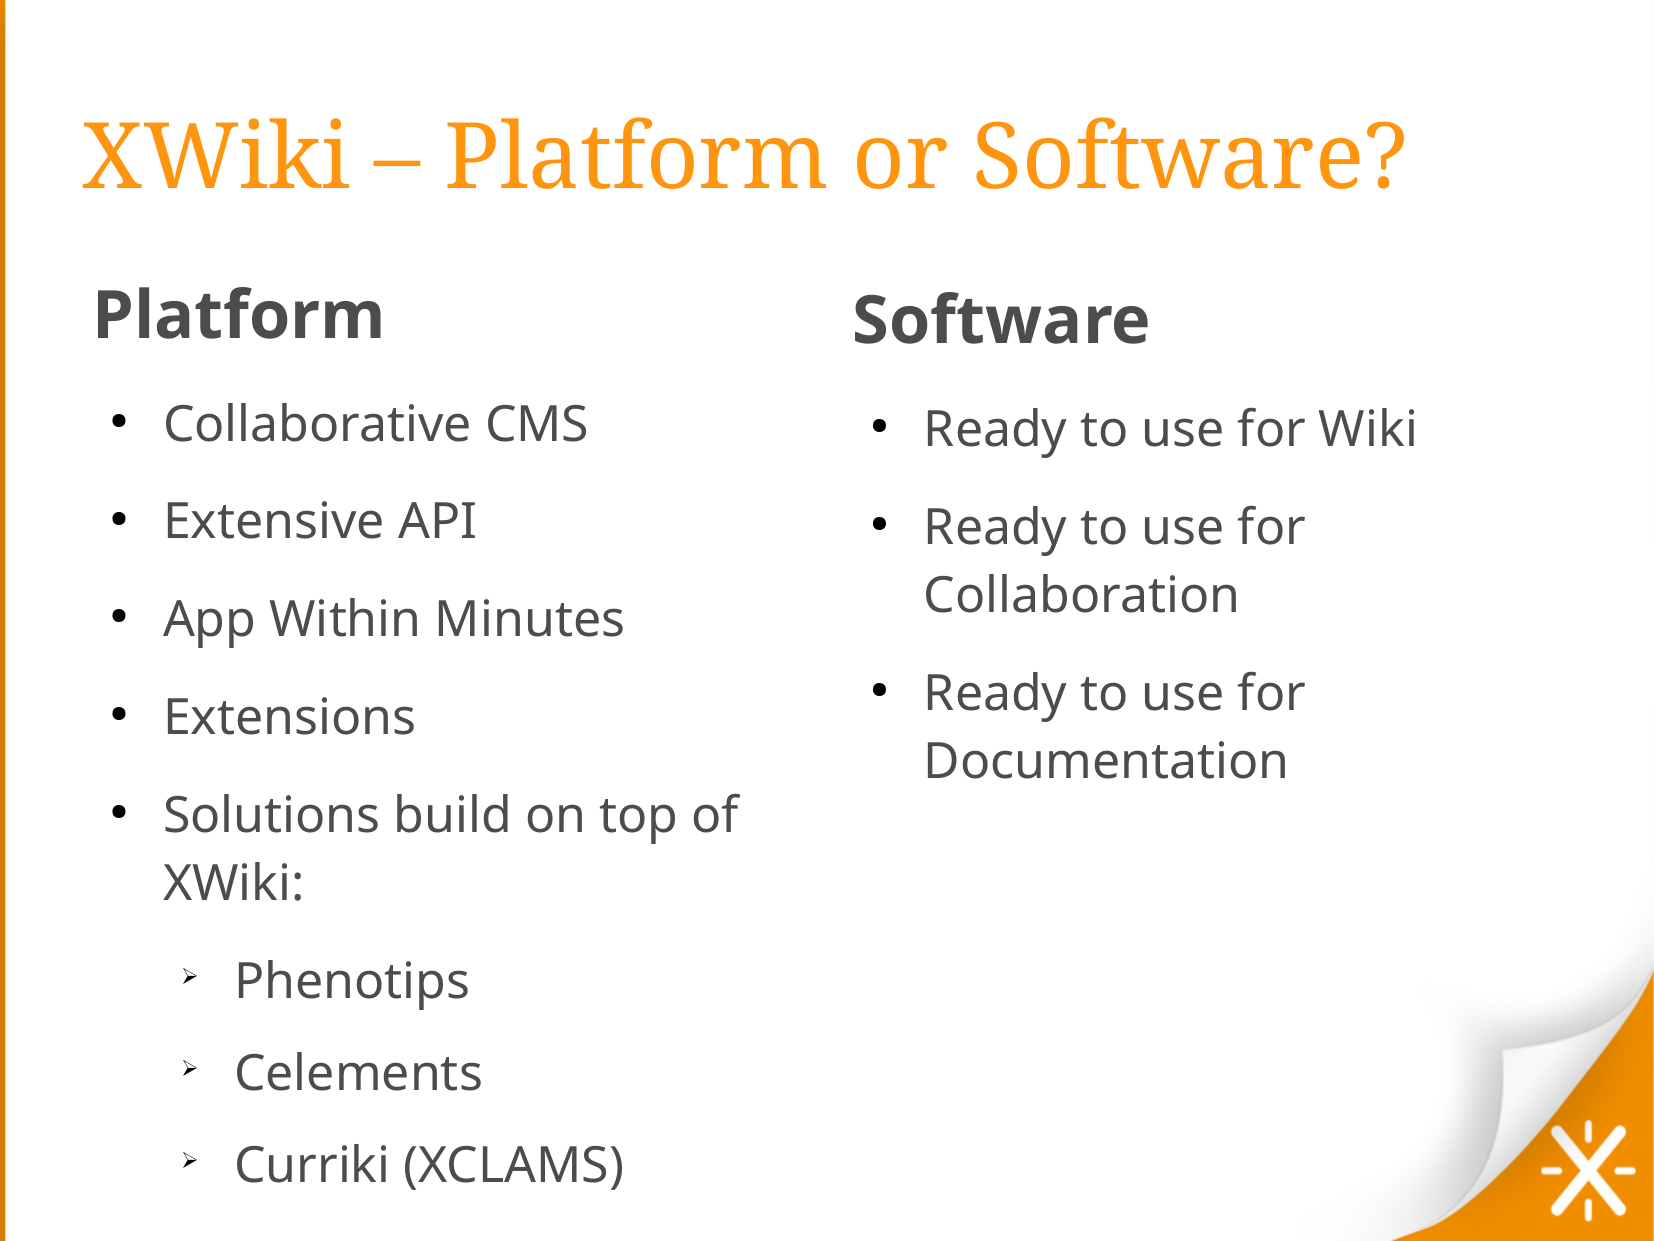

# XWiki – Platform or Software?
Platform
Collaborative CMS
Extensive API
App Within Minutes
Extensions
Solutions build on top of XWiki:
Phenotips
Celements
Curriki (XCLAMS)
Software
Ready to use for Wiki
Ready to use for Collaboration
Ready to use for Documentation